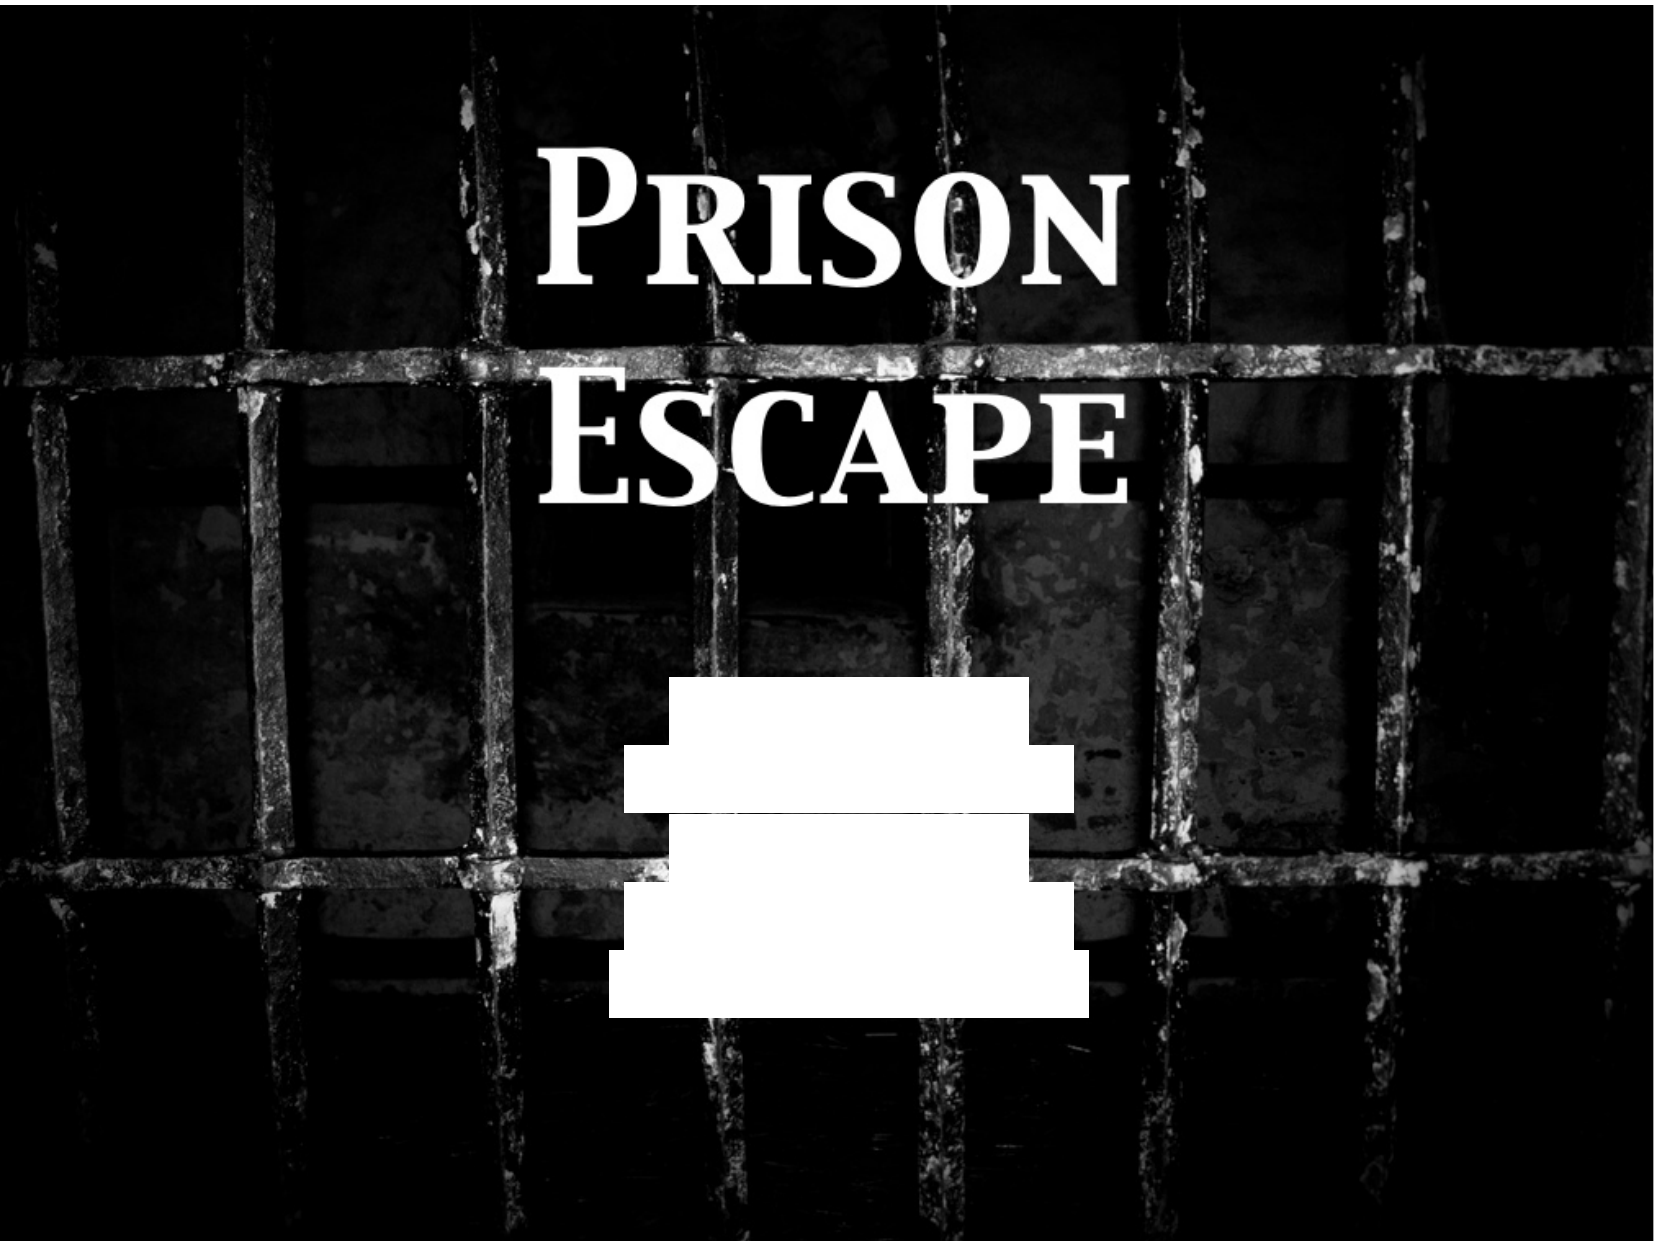

# Julia Acosta
Miguel Barrales
Elijah Davis
Mario Hernandez
Miguel Trigueros